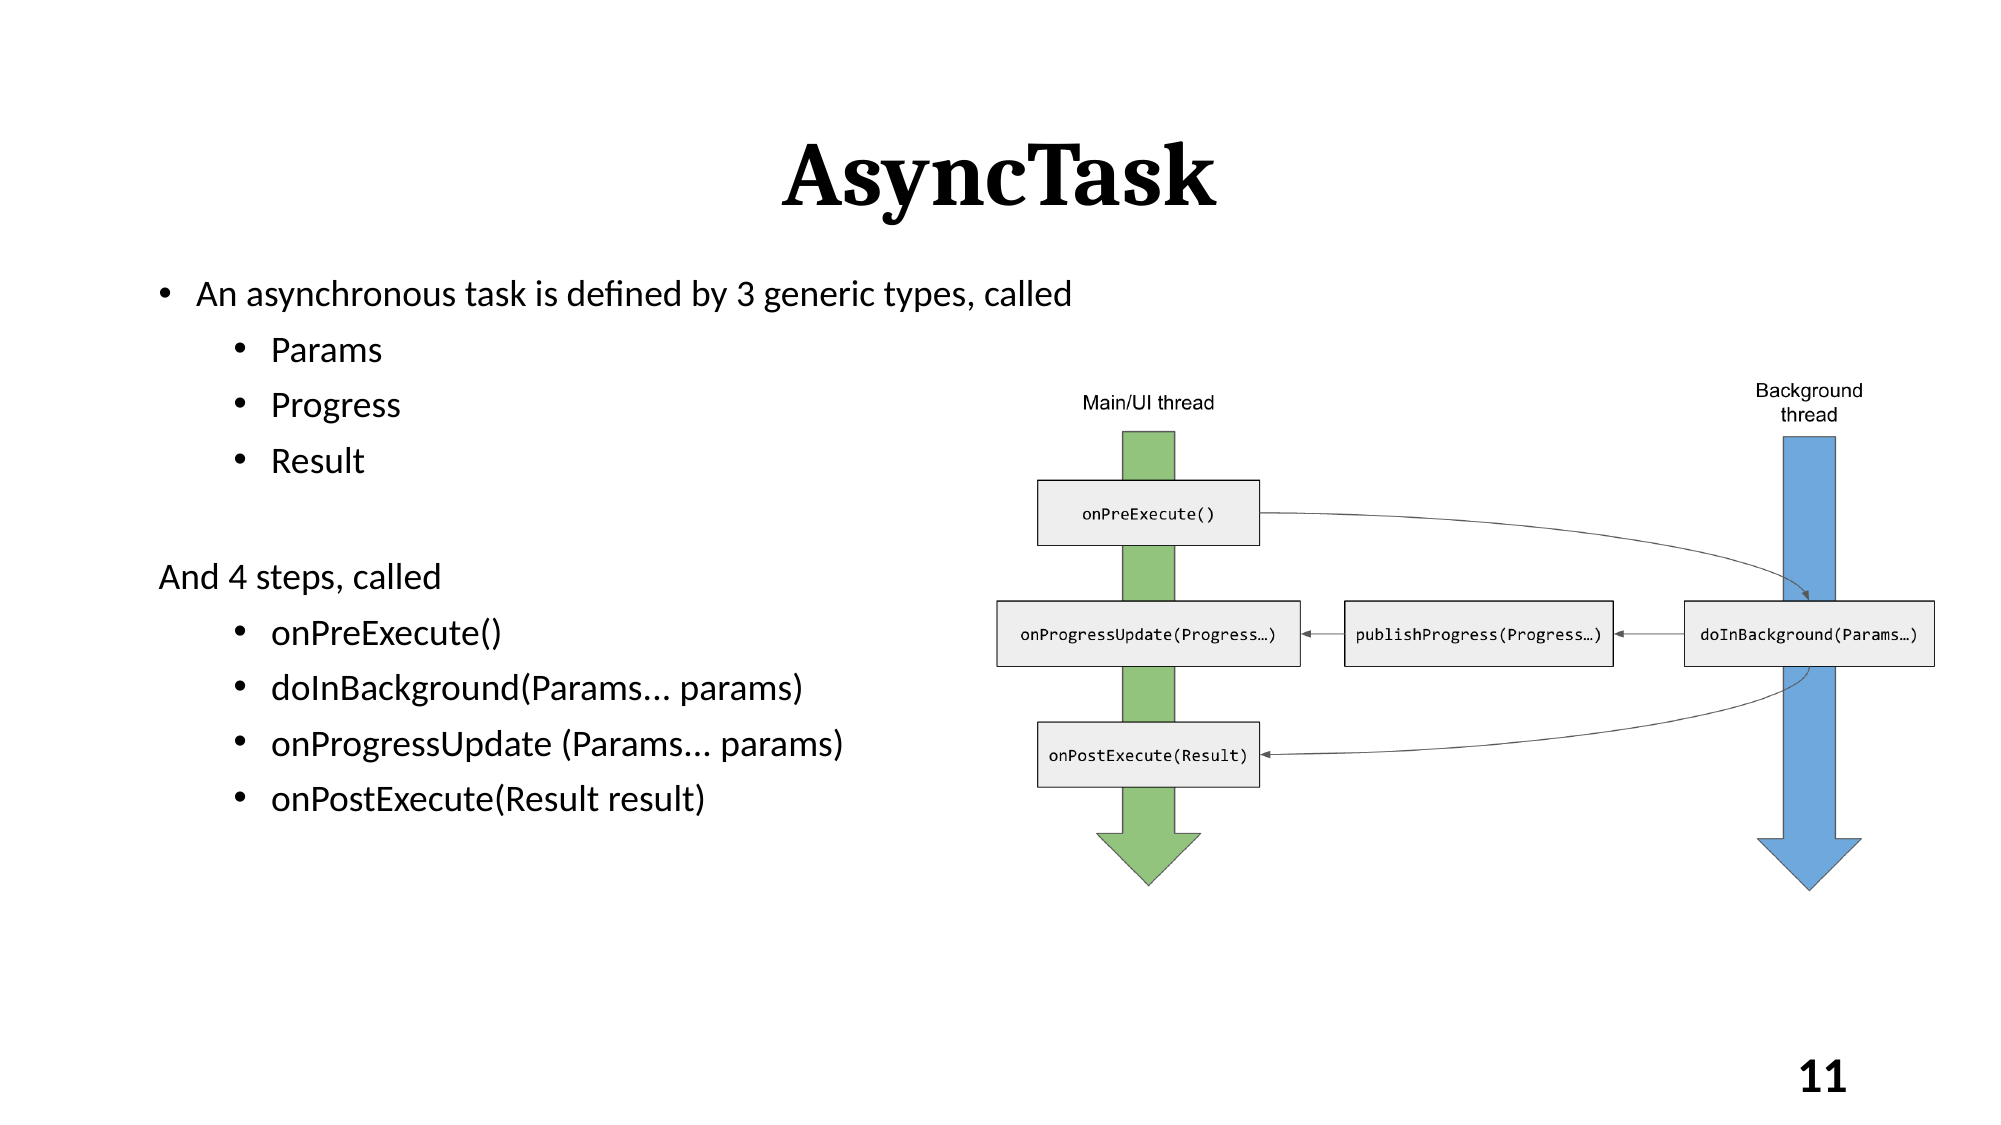

# AsyncTask
An asynchronous task is defined by 3 generic types, called
Params
Progress
Result
And 4 steps, called
onPreExecute()
doInBackground(Params... params)
onProgressUpdate (Params... params)
onPostExecute(Result result)